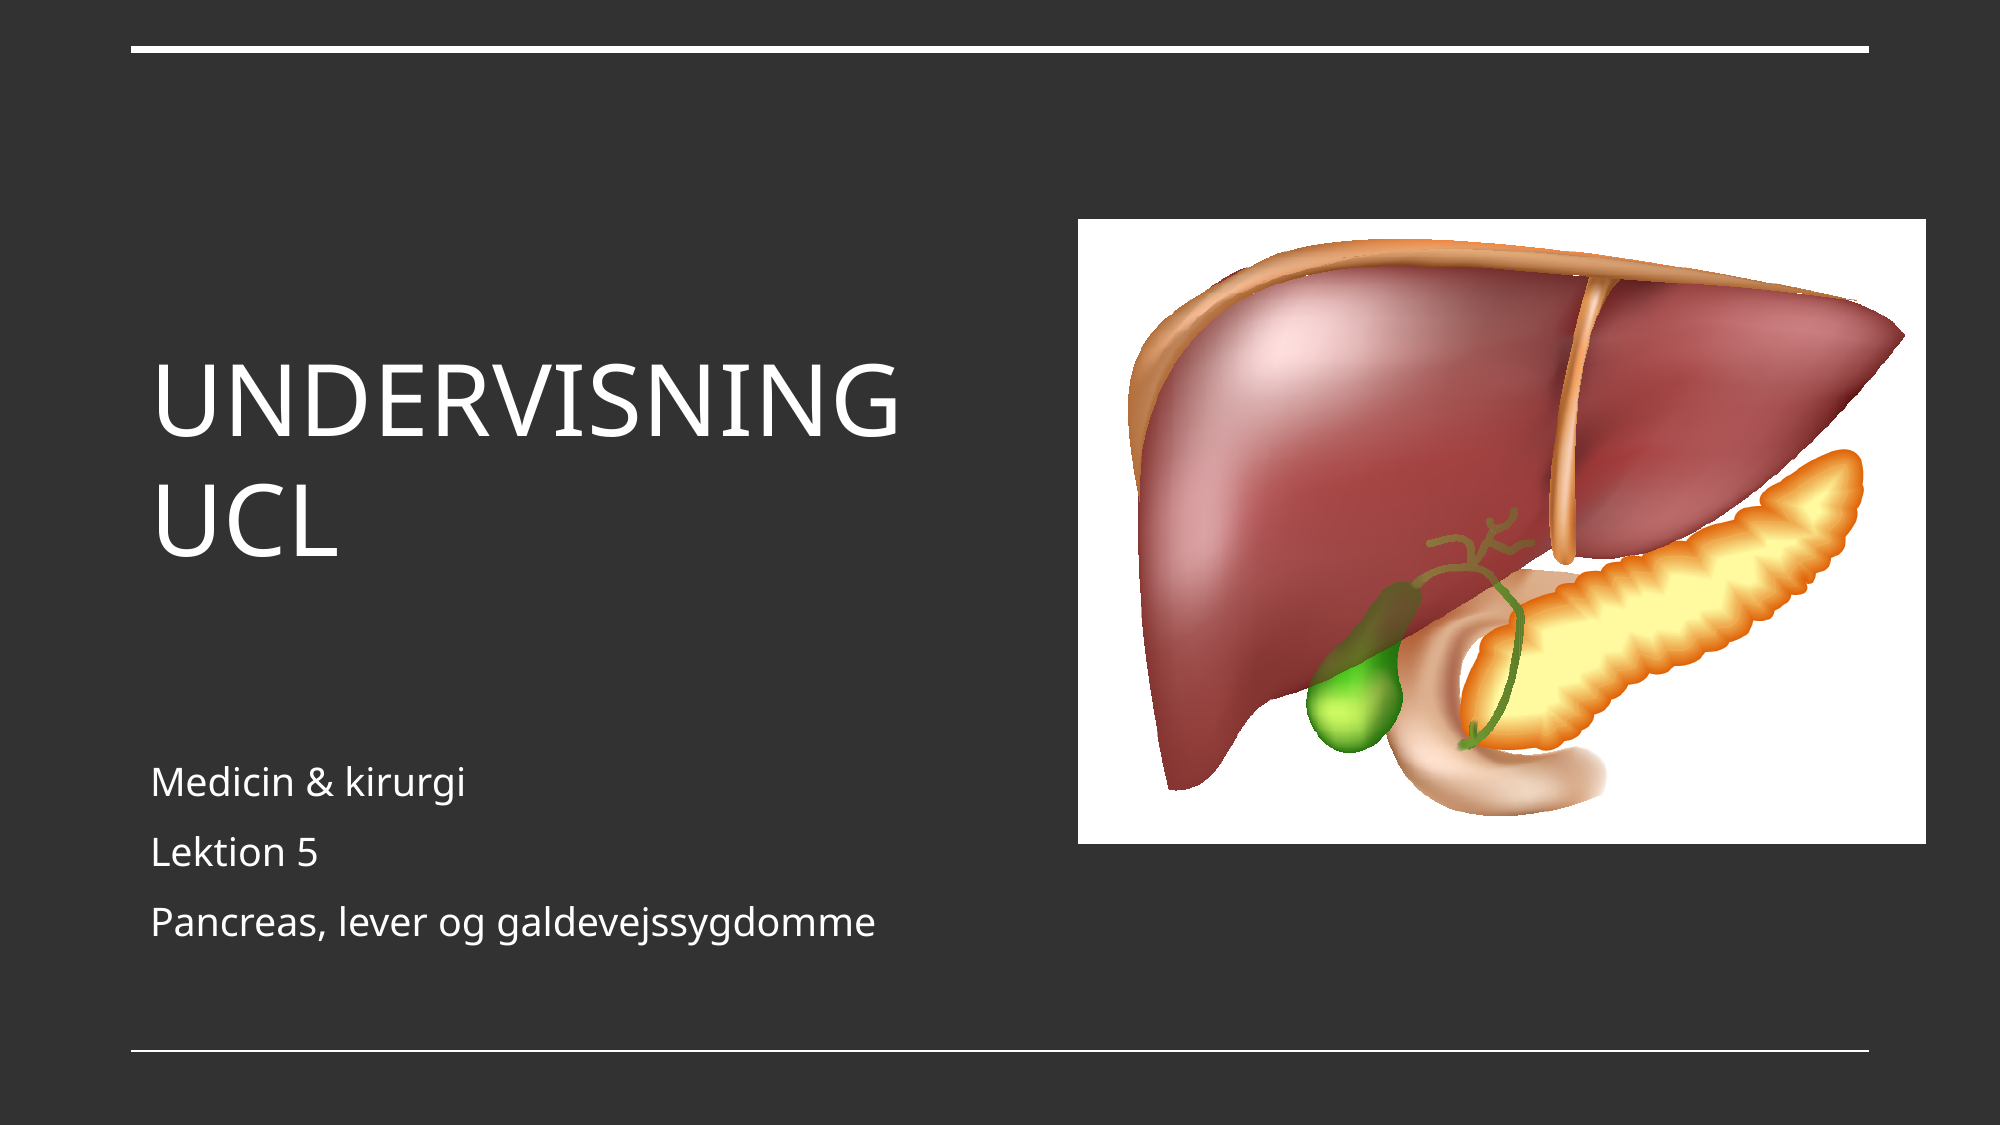

# Undervisning UCL
Medicin & kirurgi
Lektion 5
Pancreas, lever og galdevejssygdomme